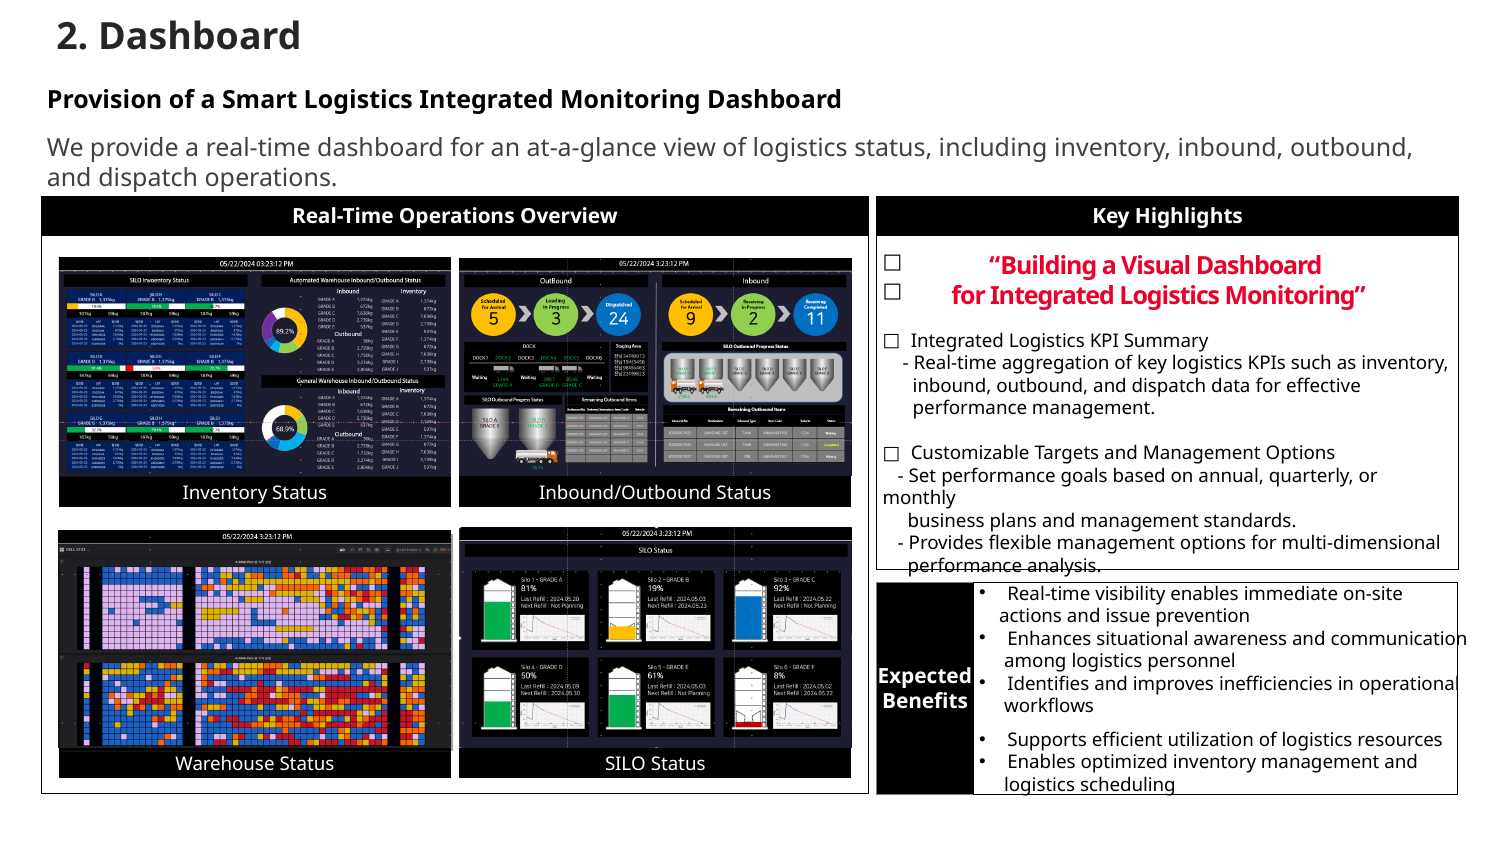

# 2. Dashboard
Provision of a Smart Logistics Integrated Monitoring Dashboard
We provide a real-time dashboard for an at-a-glance view of logistics status, including inventory, inbound, outbound,
and dispatch operations.
Real-Time Operations Overview
Key Highlights
Integrated Logistics KPI Summary
 - Real-time aggregation of key logistics KPIs such as inventory,
 inbound, outbound, and dispatch data for effective
 performance management.
Customizable Targets and Management Options
 - Set performance goals based on annual, quarterly, or monthly
 business plans and management standards.
 - Provides flexible management options for multi-dimensional
 performance analysis.
“Building a Visual Dashboard
for Integrated Logistics Monitoring”
Inventory Status
Inbound/Outbound Status
Expected
Benefits
Real-time visibility enables immediate on-site
 actions and issue prevention
Enhances situational awareness and communication
 among logistics personnel
Identifies and improves inefficiencies in operational
 workflows
Supports efficient utilization of logistics resources
Enables optimized inventory management and
 logistics scheduling
Warehouse Status
SILO Status